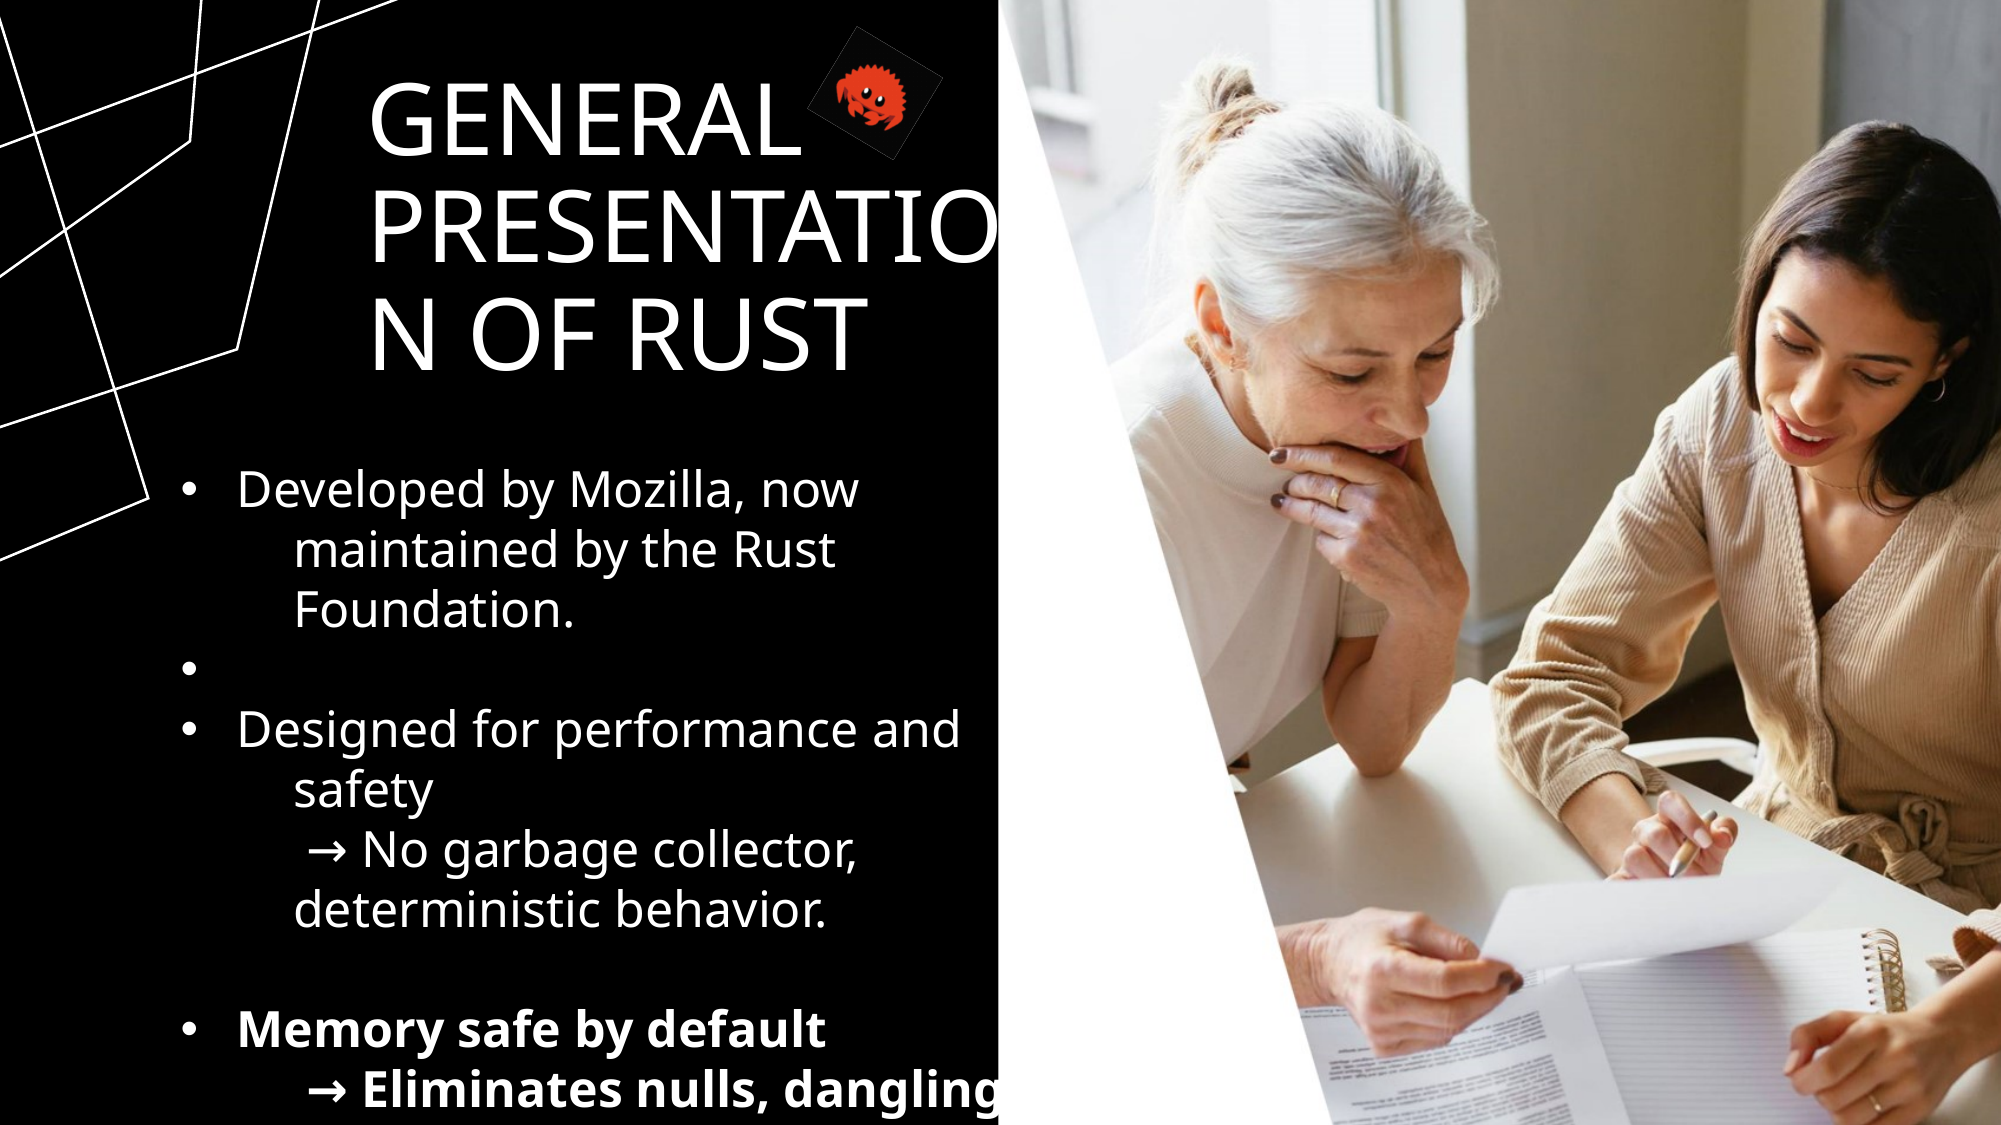

# General Presentation of Rust
Developed by Mozilla, now maintained by the Rust Foundation.
Designed for performance and safety
 → No garbage collector, deterministic behavior.
Memory safe by default
 → Eliminates nulls, dangling pointers, and data races.